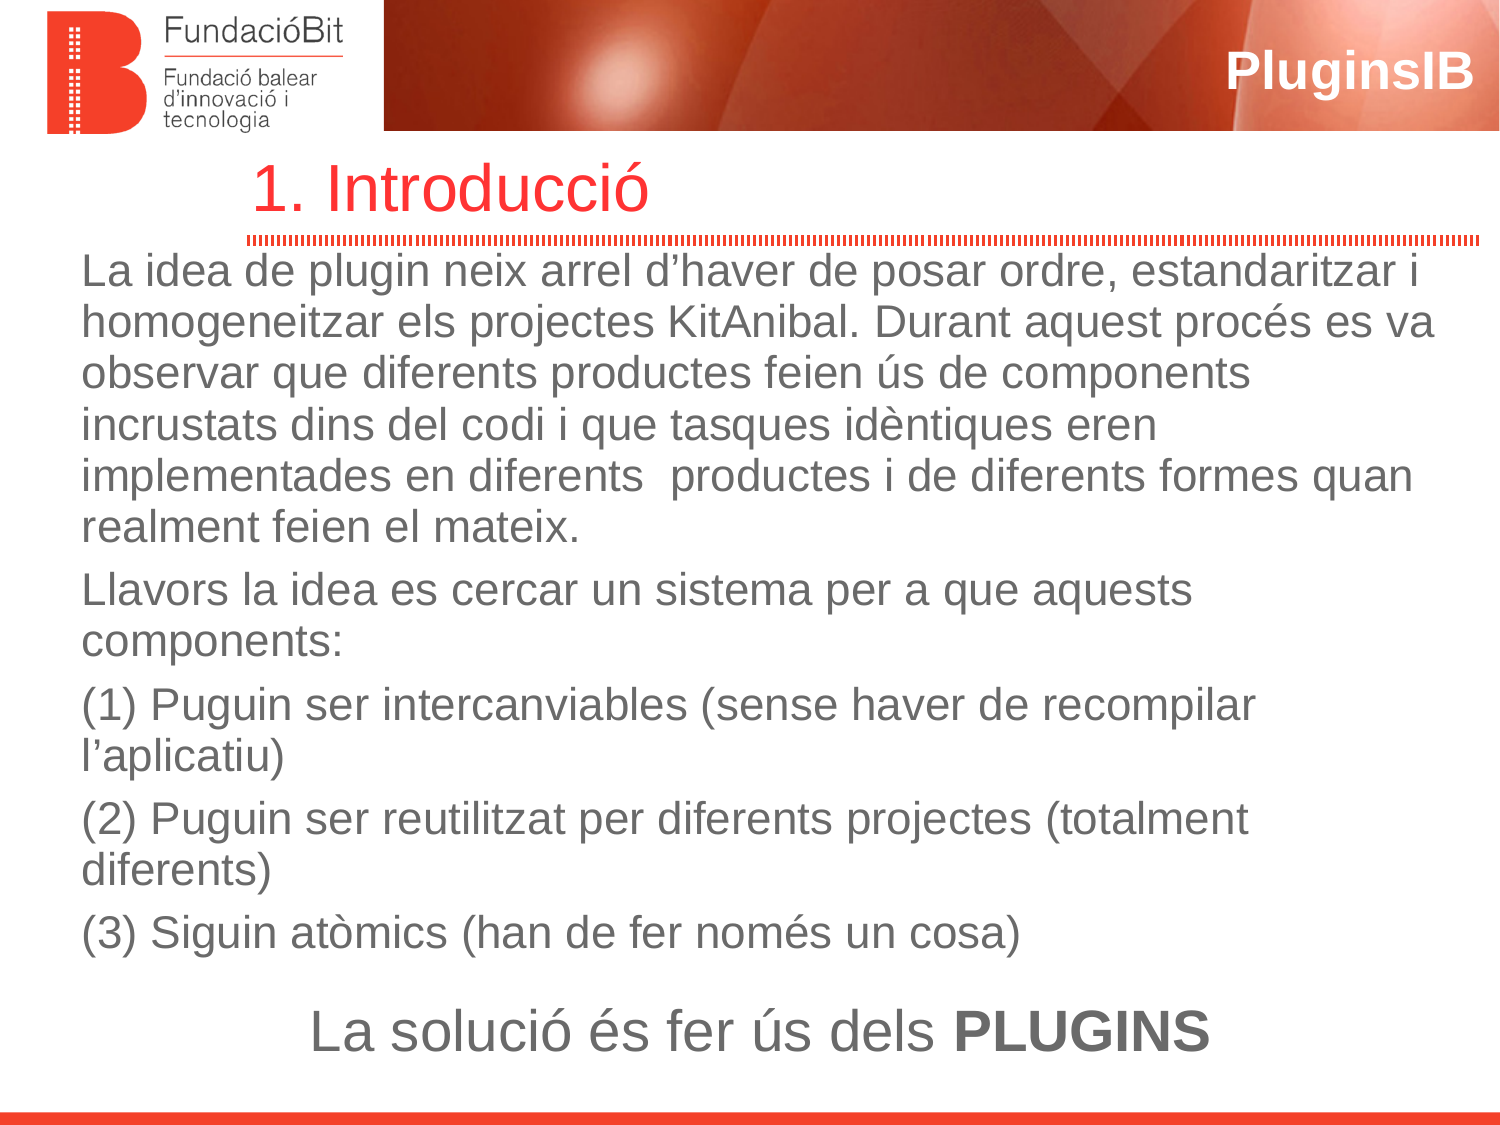

# PluginsIB
 1. Introducció
La idea de plugin neix arrel d’haver de posar ordre, estandaritzar i homogeneitzar els projectes KitAnibal. Durant aquest procés es va observar que diferents productes feien ús de components incrustats dins del codi i que tasques idèntiques eren implementades en diferents productes i de diferents formes quan realment feien el mateix.
Llavors la idea es cercar un sistema per a que aquests components:
(1) Puguin ser intercanviables (sense haver de recompilar l’aplicatiu)
(2) Puguin ser reutilitzat per diferents projectes (totalment diferents)
(3) Siguin atòmics (han de fer només un cosa)
La solució és fer ús dels PLUGINS